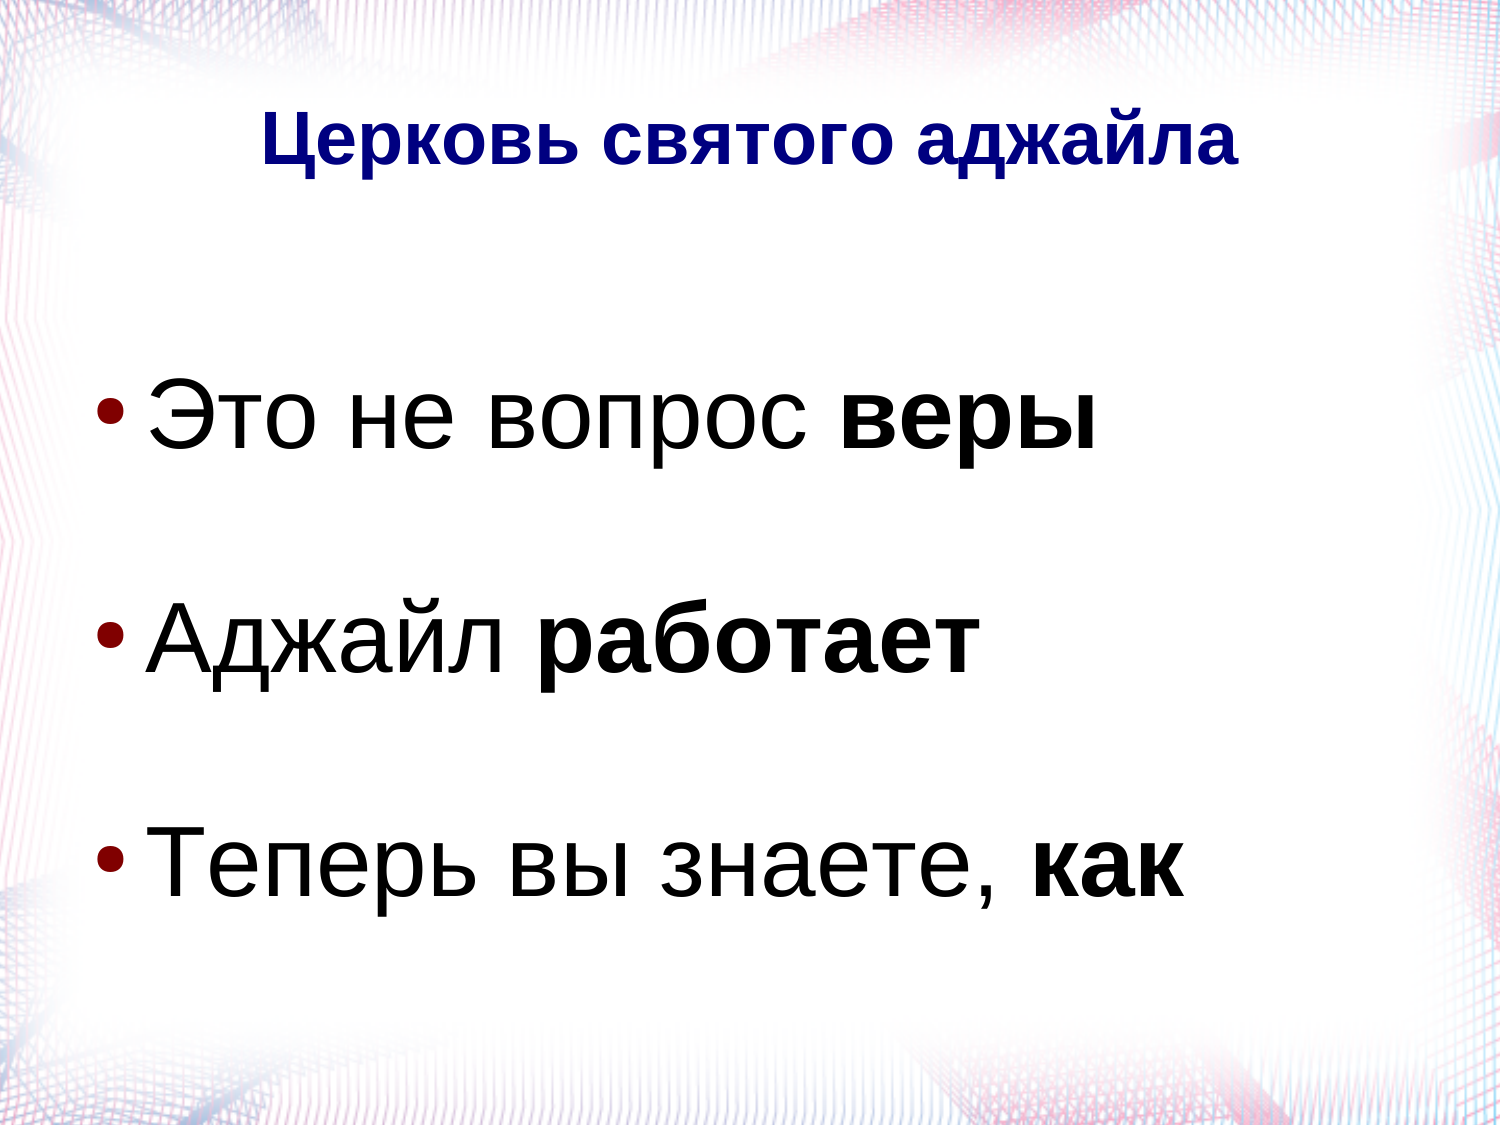

# Церковь святого аджайла
Это не вопрос веры
Аджайл работает
Теперь вы знаете, как